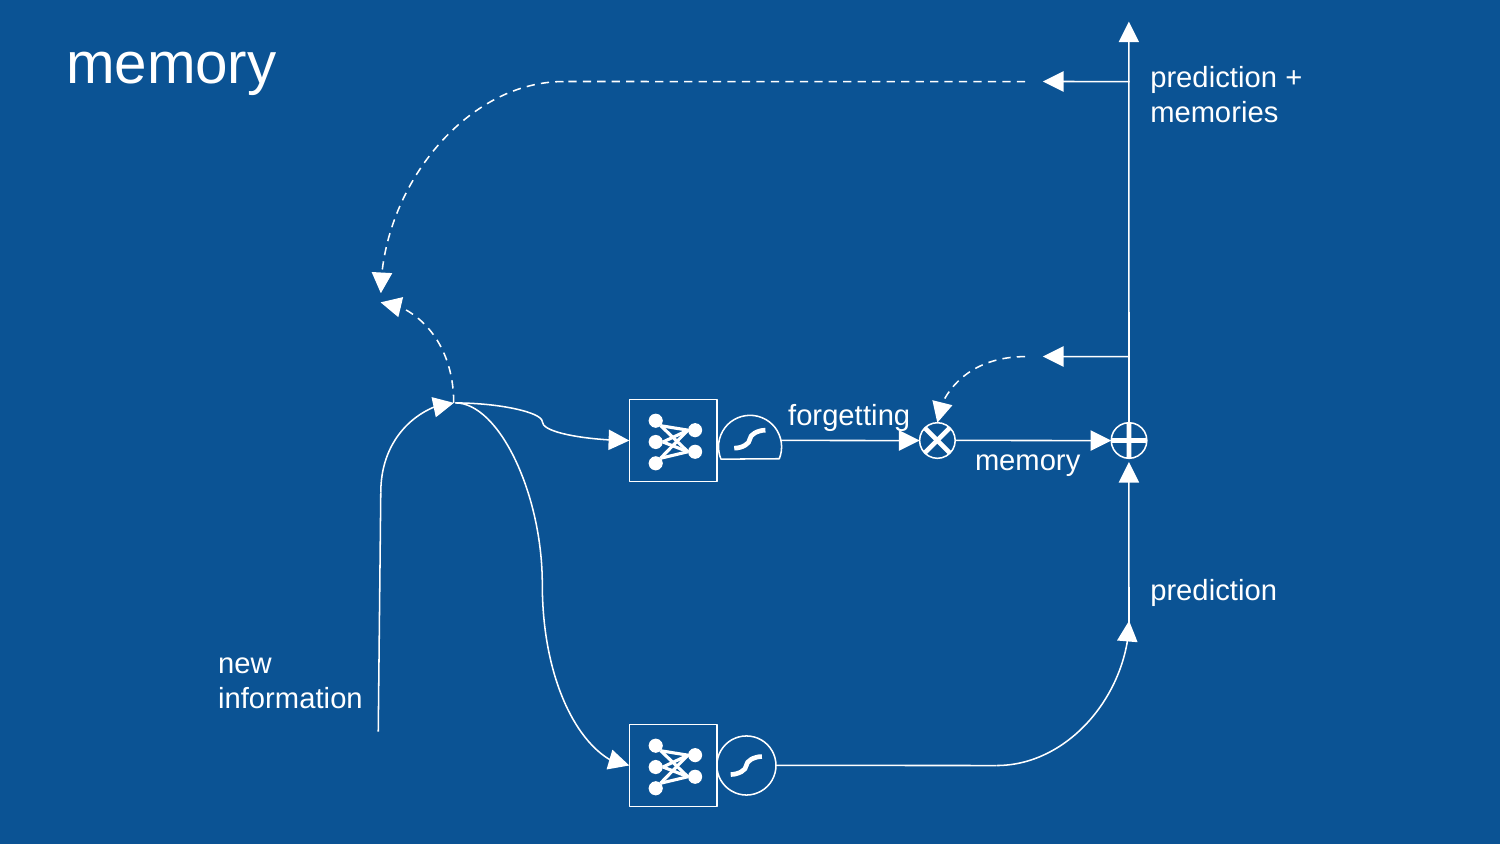

# memory
prediction + memories
forgetting
memory
prediction
new information